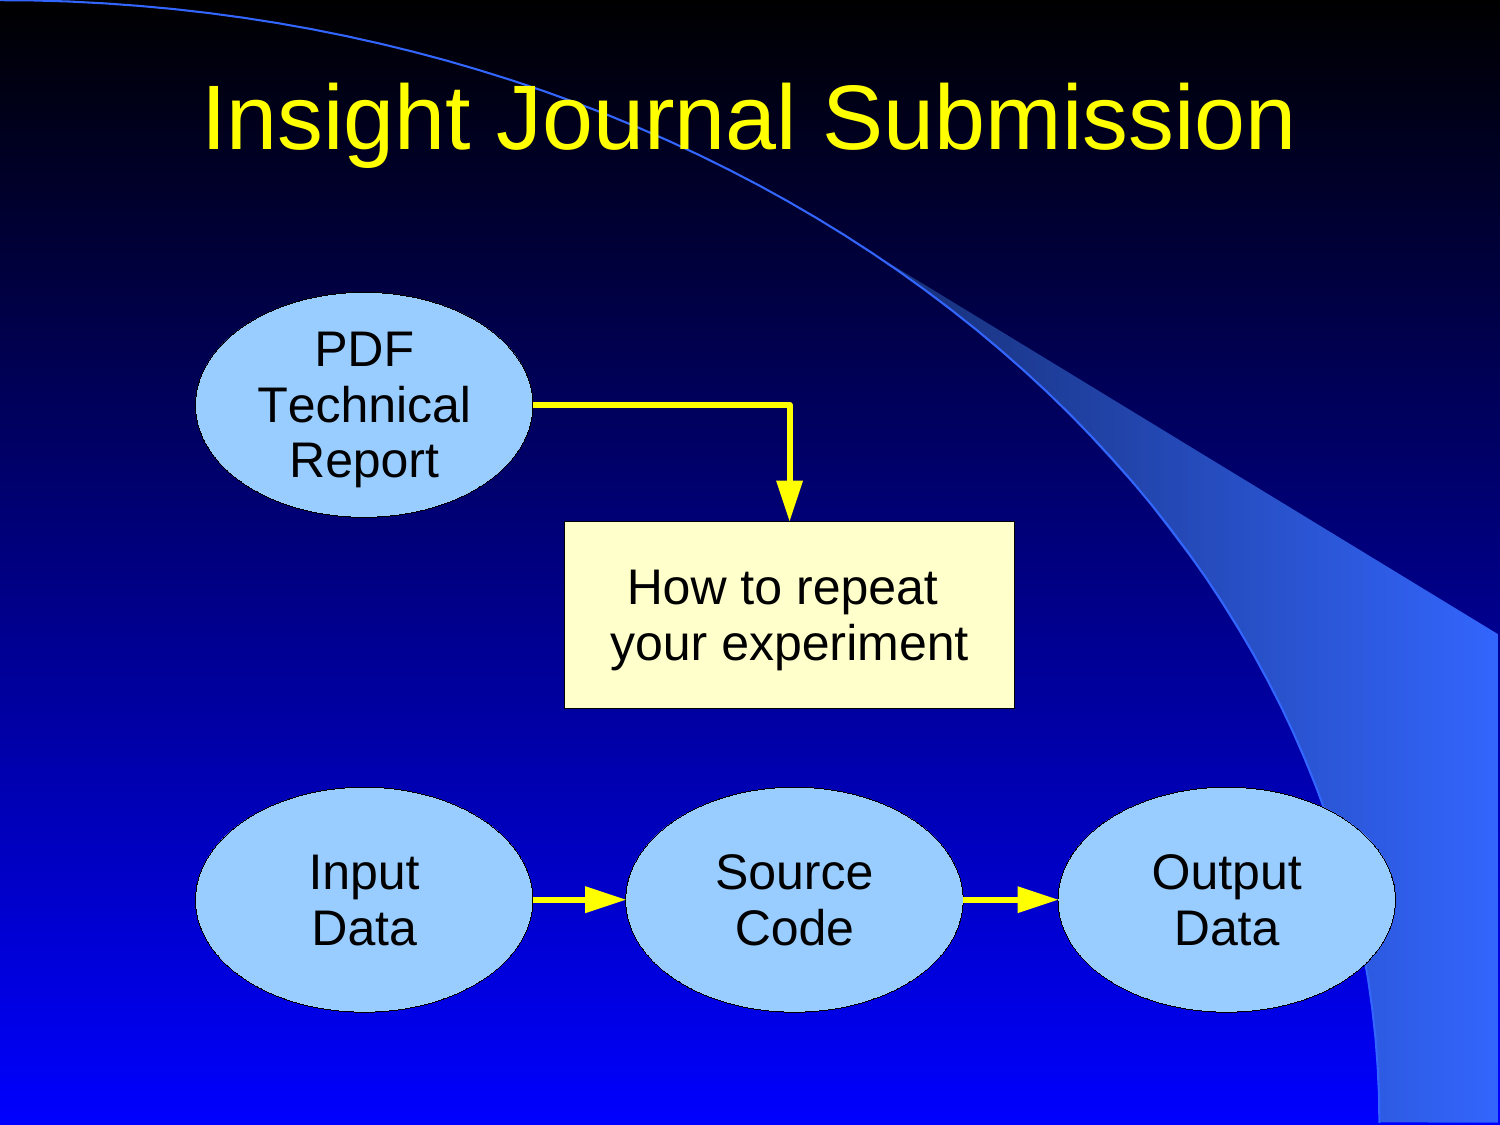

# Insight Journal Submission
PDF
Technical
Report
How to repeat
your experiment
Input
Data
Source
Code
Output
Data